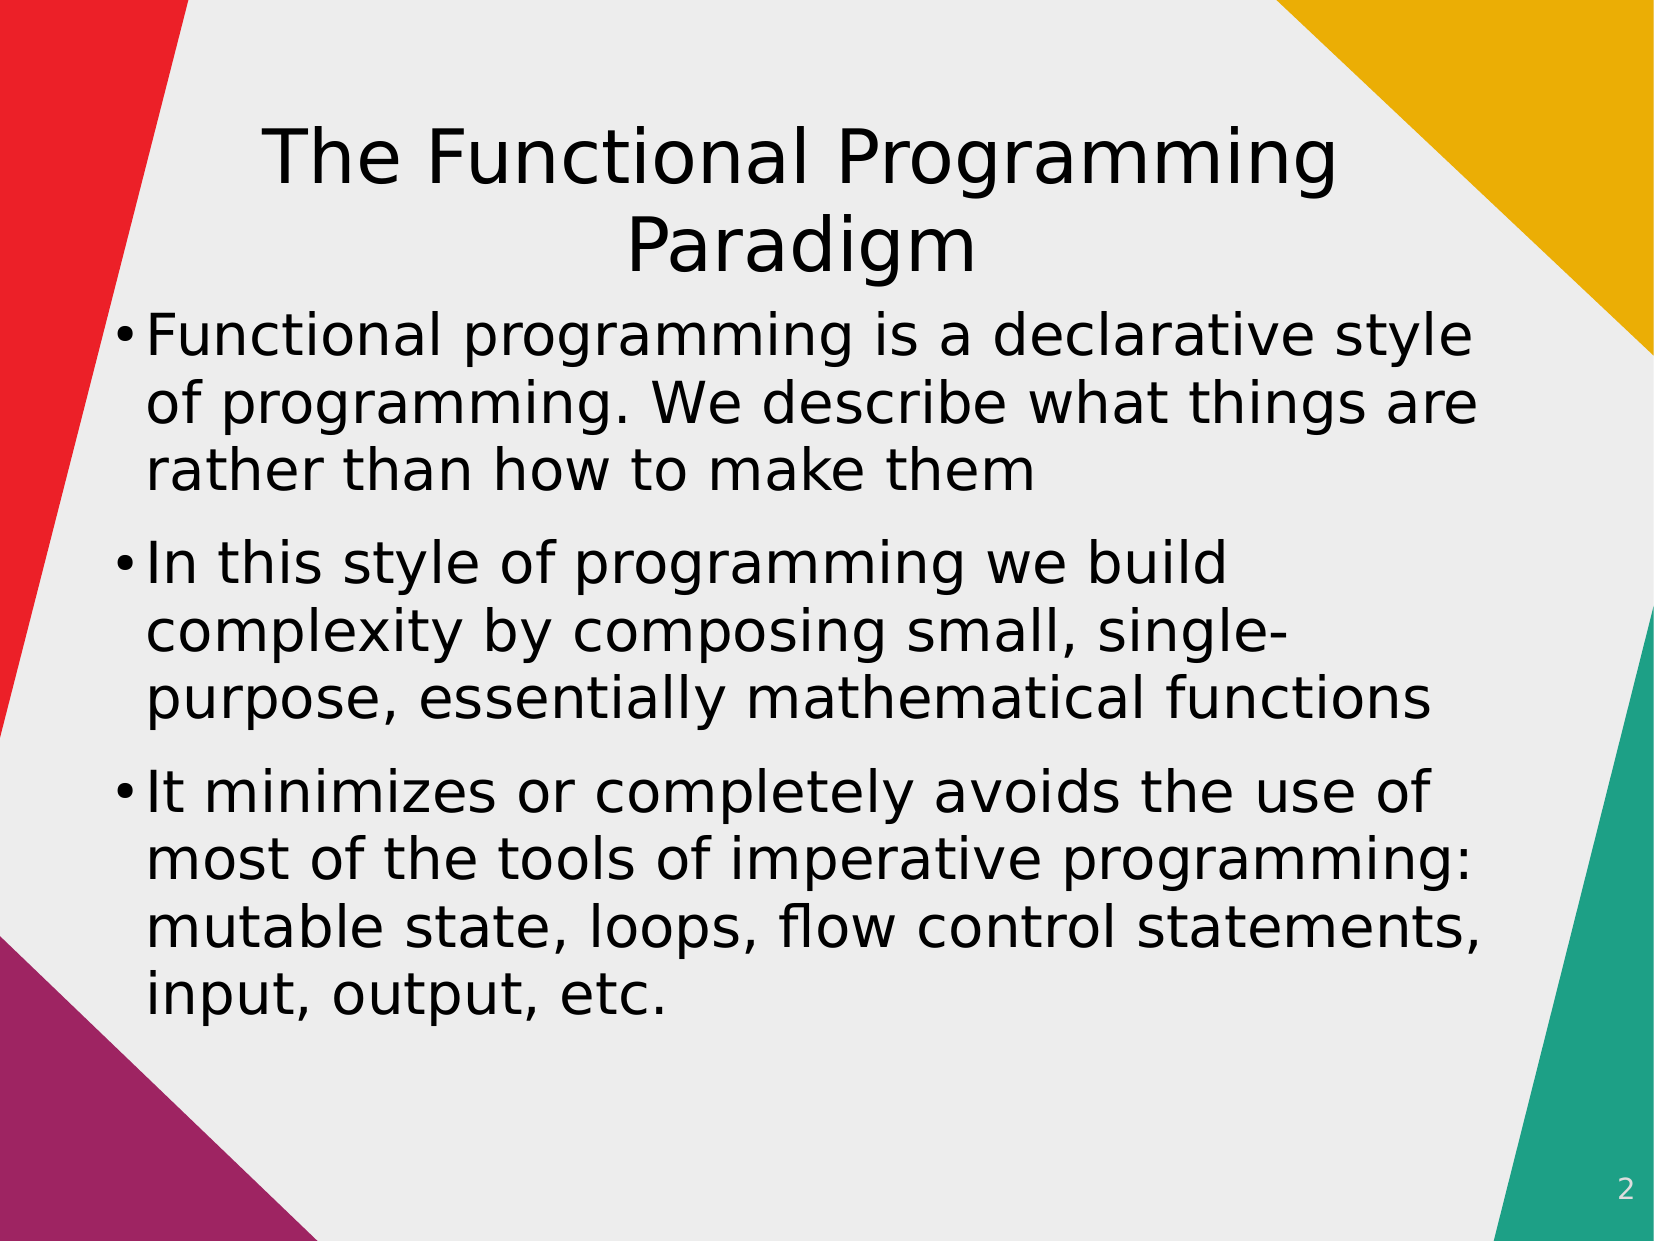

# The Functional Programming Paradigm
Functional programming is a declarative style of programming. We describe what things are rather than how to make them
In this style of programming we build complexity by composing small, single-purpose, essentially mathematical functions
It minimizes or completely avoids the use of most of the tools of imperative programming: mutable state, loops, flow control statements, input, output, etc.
2